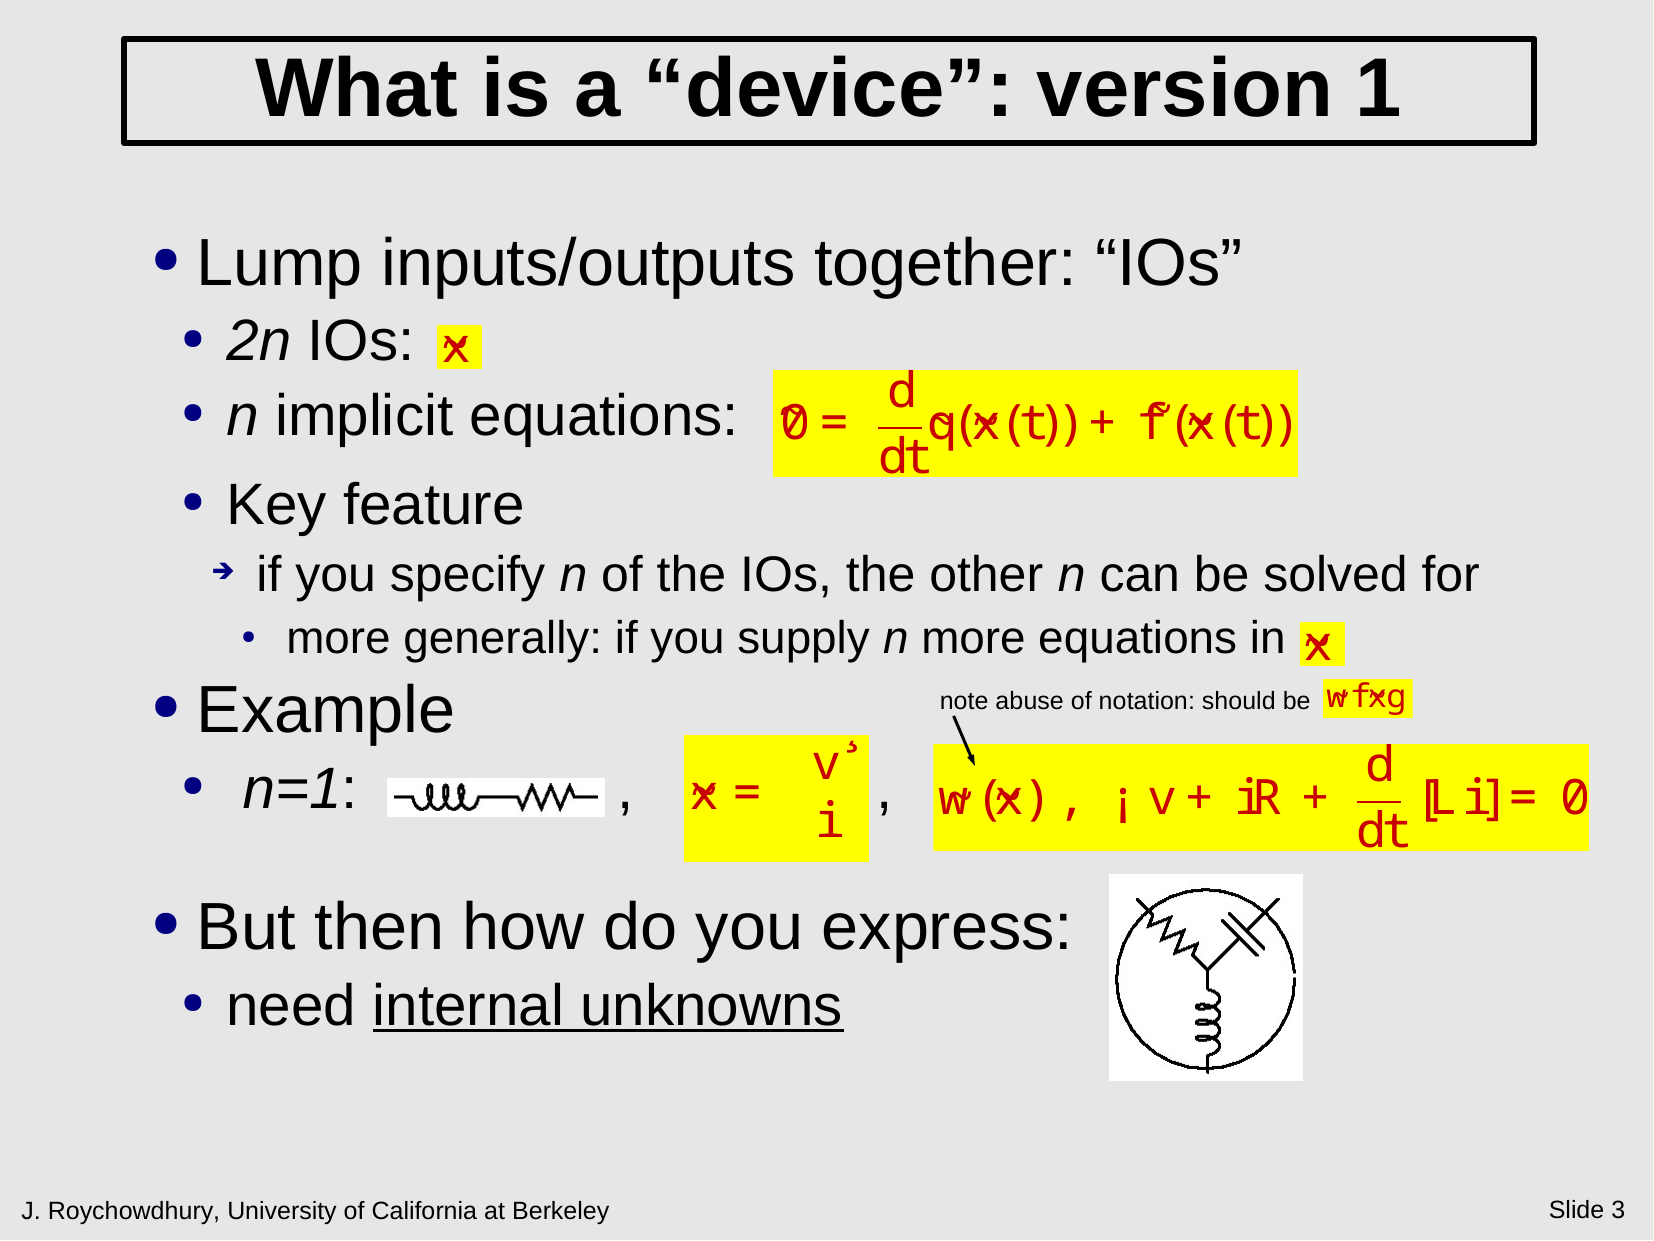

# What is a “device”: version 1
Lump inputs/outputs together: “IOs”
2n IOs:
n implicit equations:
Key feature
if you specify n of the IOs, the other n can be solved for
more generally: if you supply n more equations in
Example
 n=1: , ,
But then how do you express:
need internal unknowns
note abuse of notation: should be